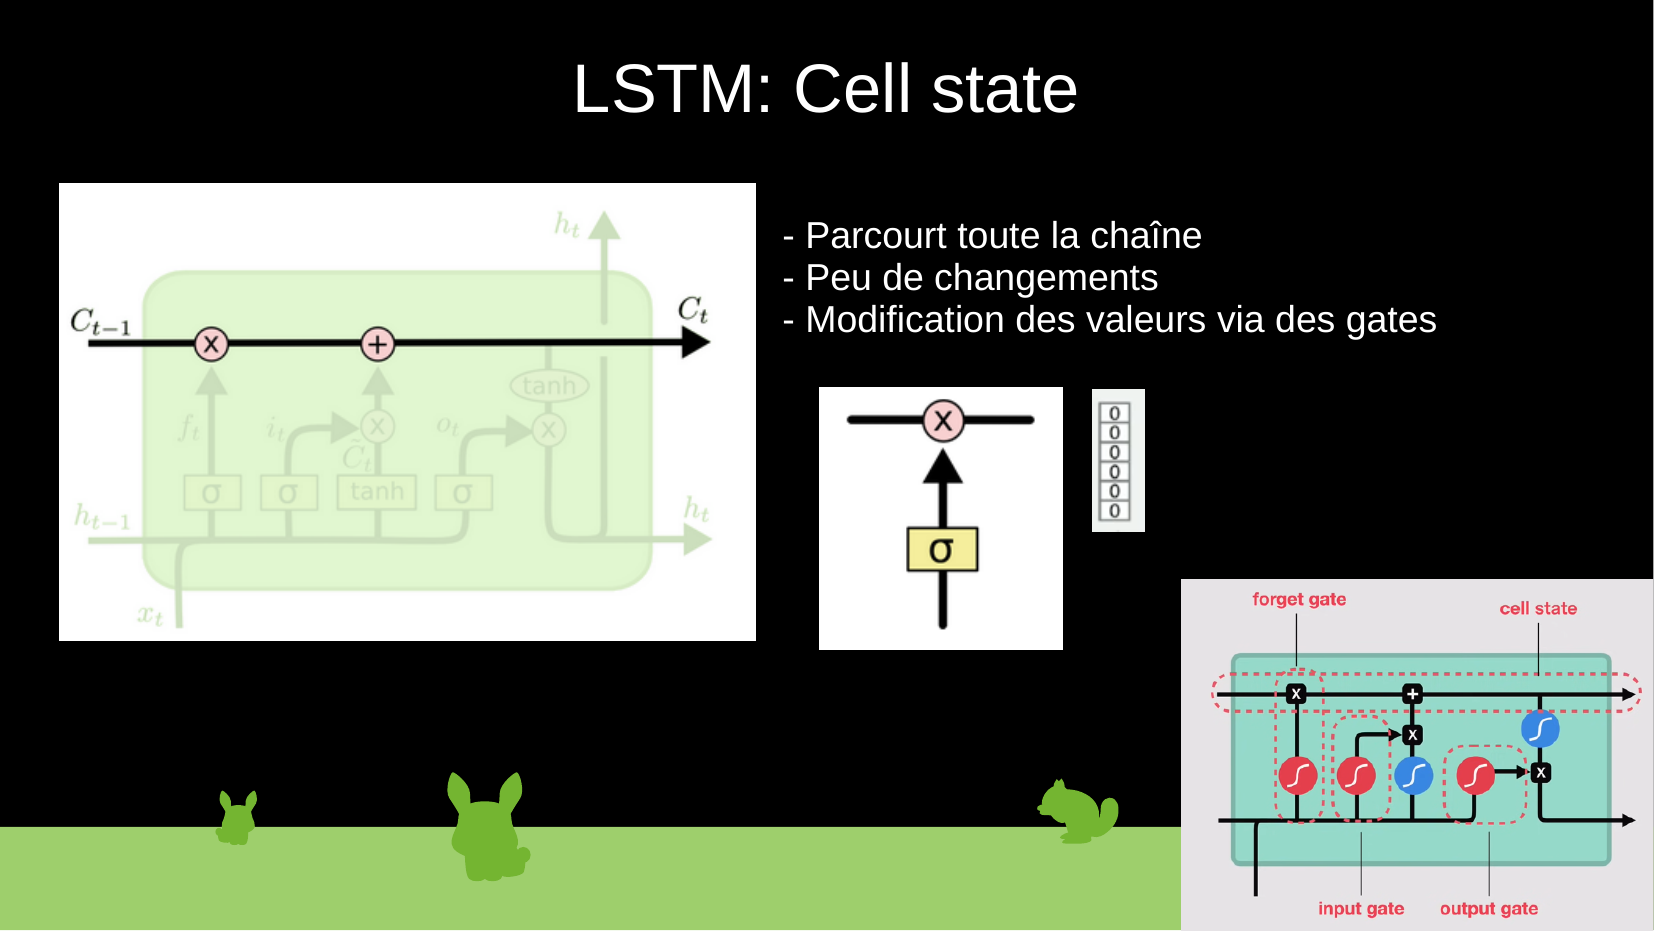

# LSTM: Cell state
- Parcourt toute la chaîne
- Peu de changements
- Modification des valeurs via des gates